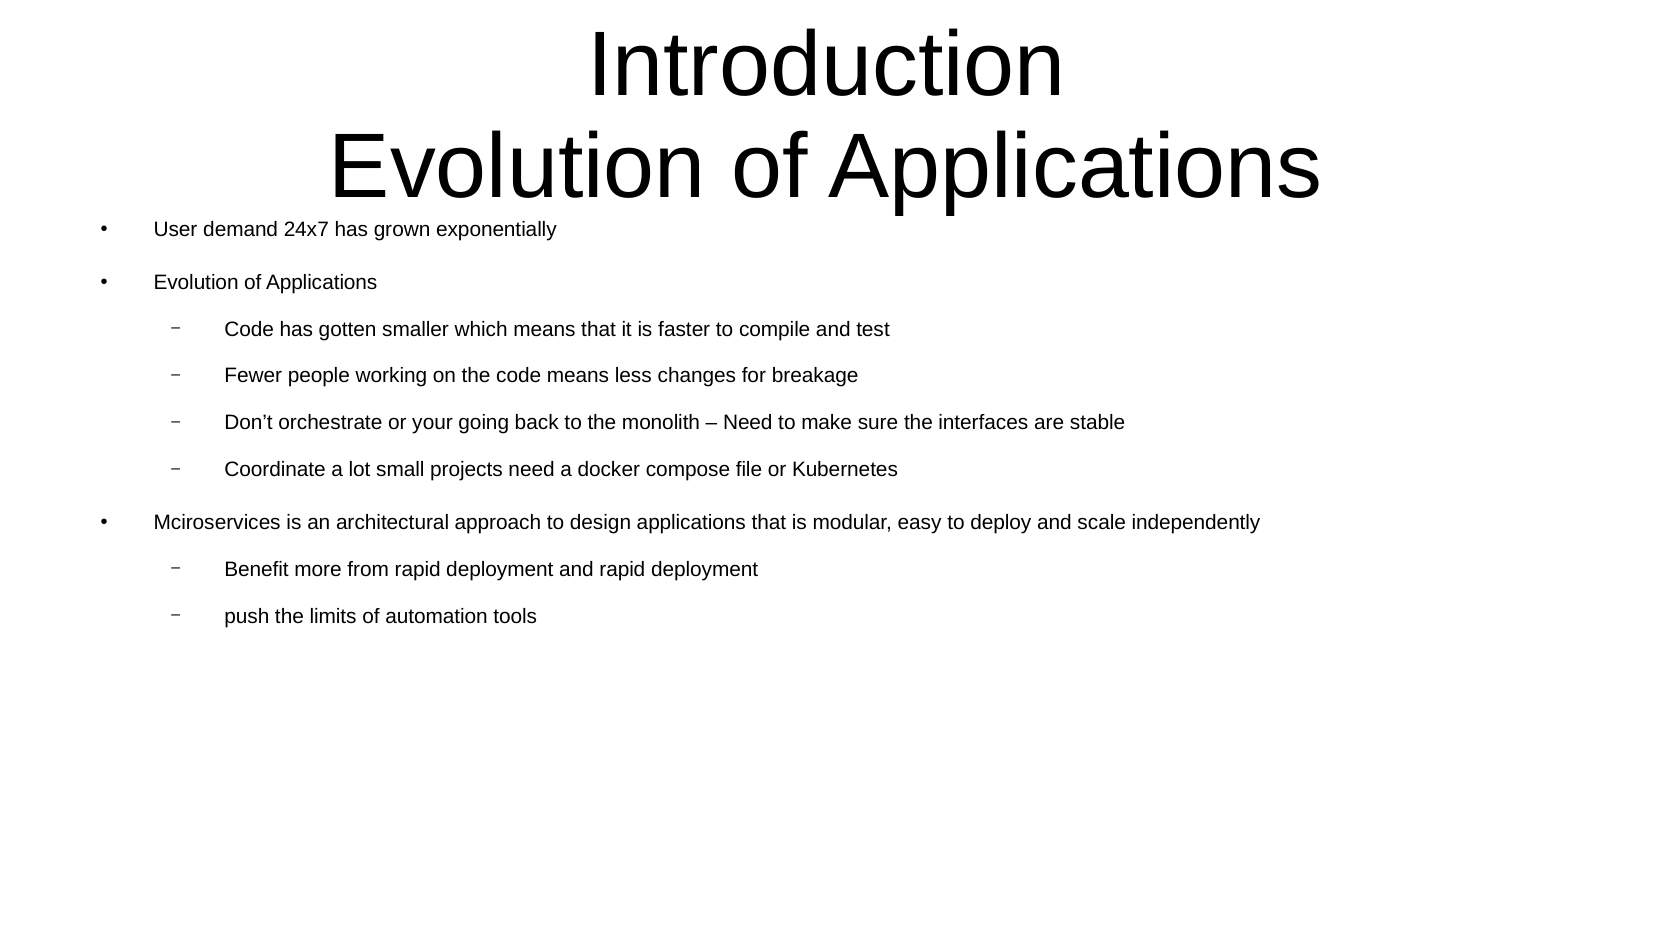

# Introduction Evolution of Applications
User demand 24x7 has grown exponentially
Evolution of Applications
Code has gotten smaller which means that it is faster to compile and test
Fewer people working on the code means less changes for breakage
Don’t orchestrate or your going back to the monolith – Need to make sure the interfaces are stable
Coordinate a lot small projects need a docker compose file or Kubernetes
Mciroservices is an architectural approach to design applications that is modular, easy to deploy and scale independently
Benefit more from rapid deployment and rapid deployment
push the limits of automation tools